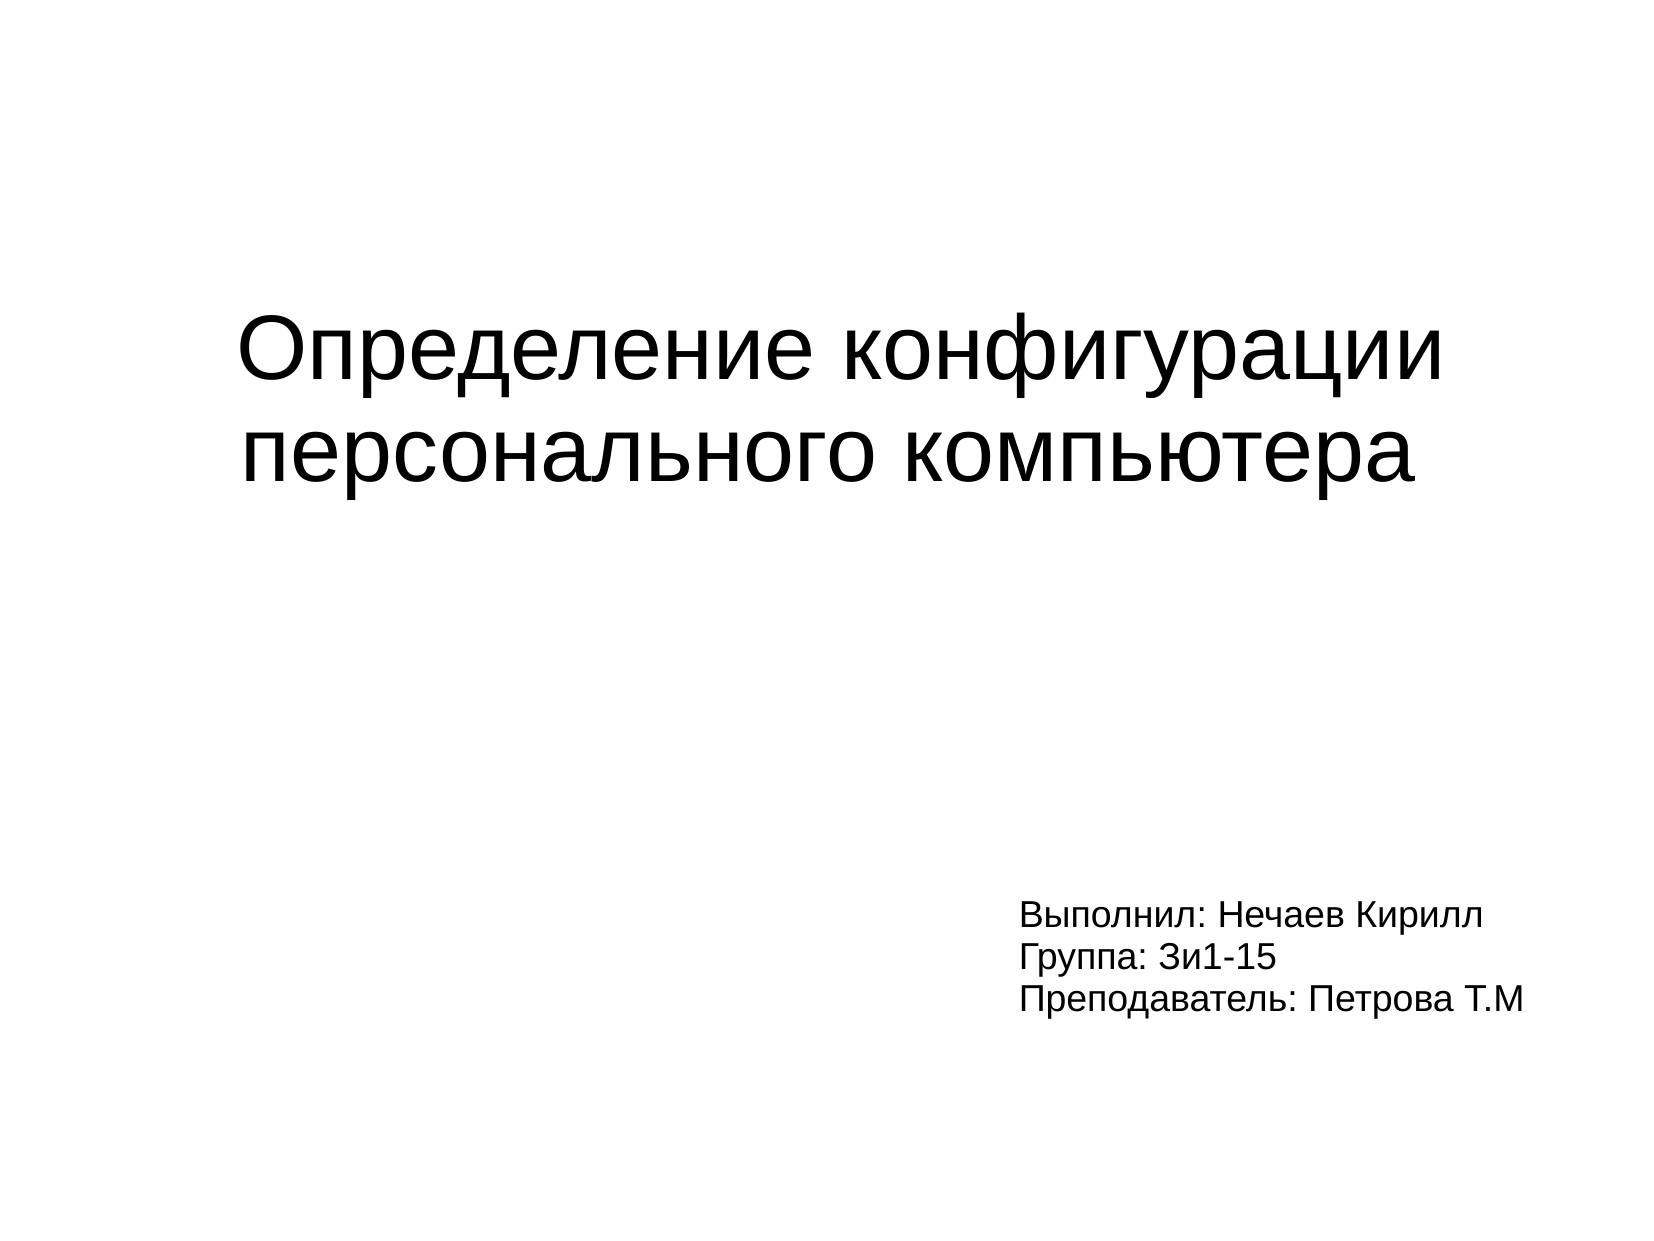

# Определение конфигурации персонального компьютера
Выполнил: Нечаев Кирилл
Группа: Зи1-15
Преподаватель: Петрова Т.М